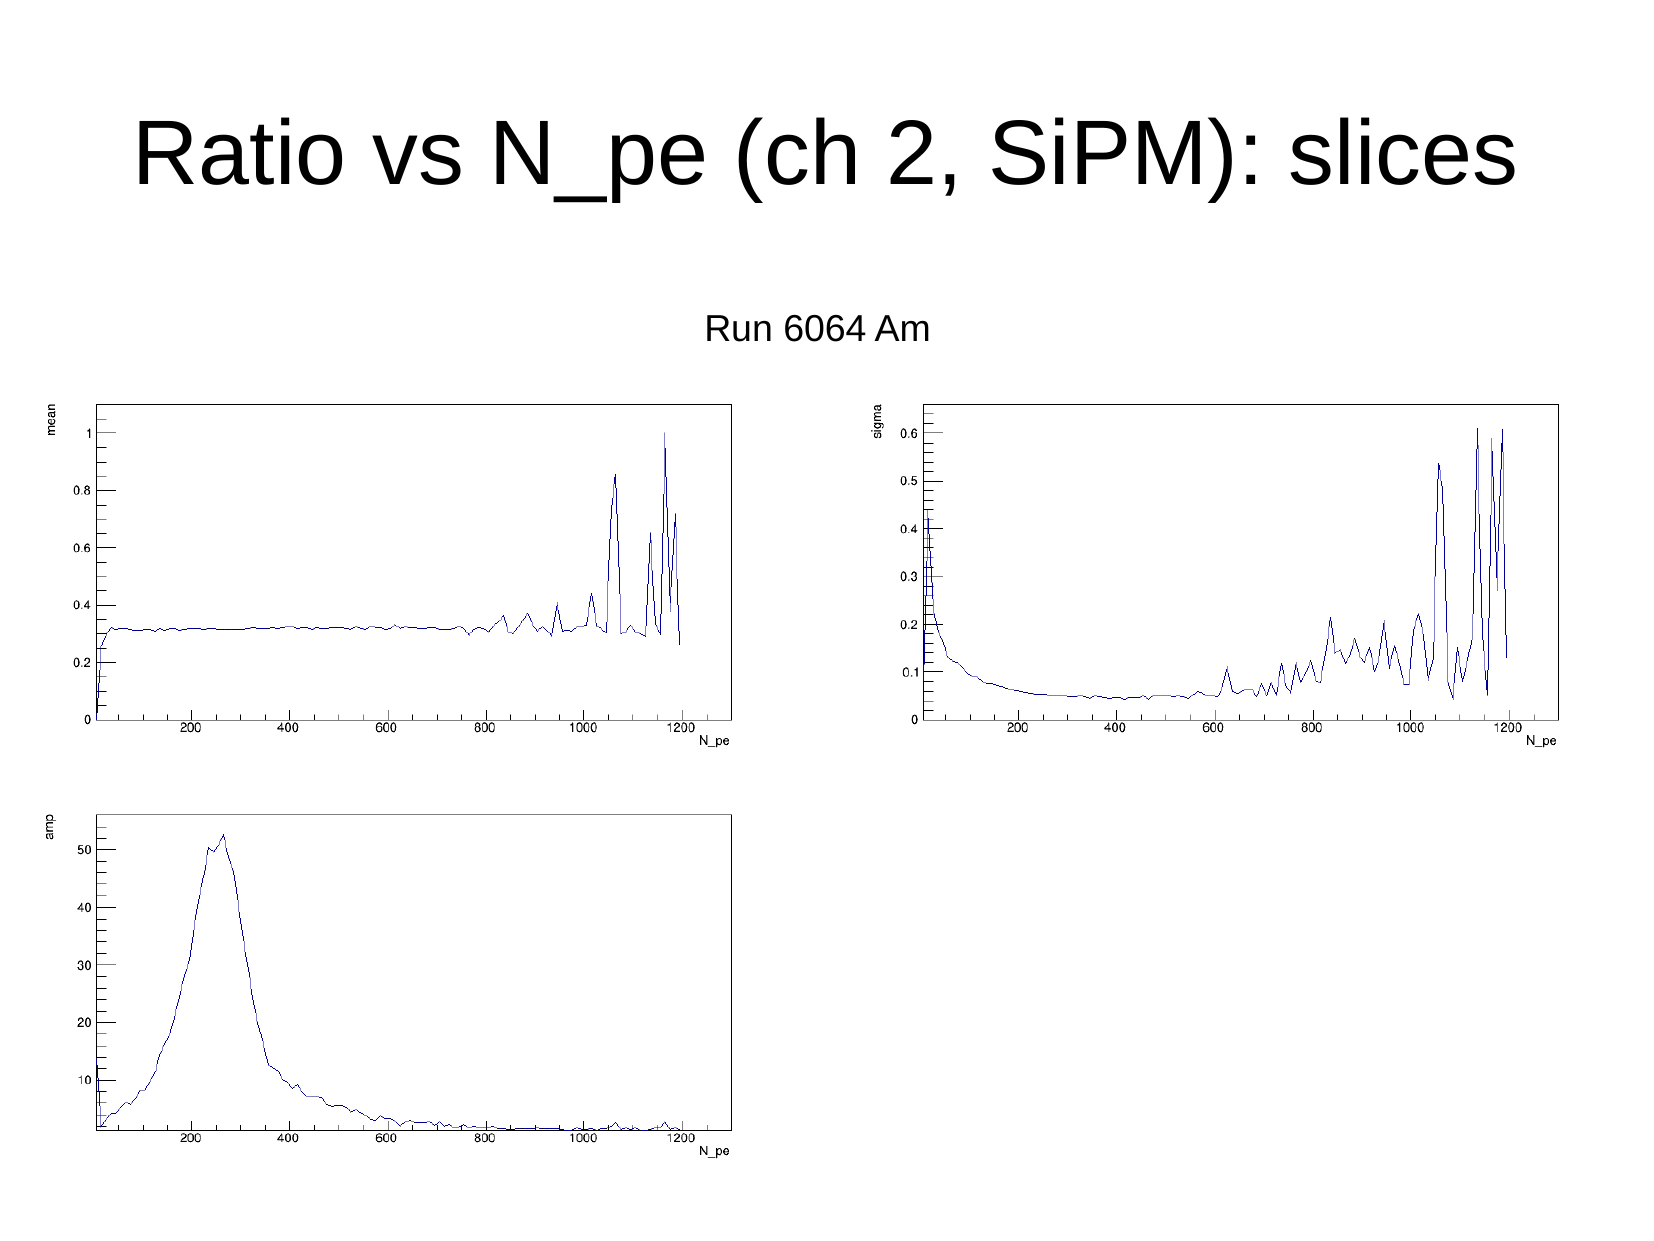

# Ratio vs N_pe (ch 2, SiPM): slices
Run 6064 Am